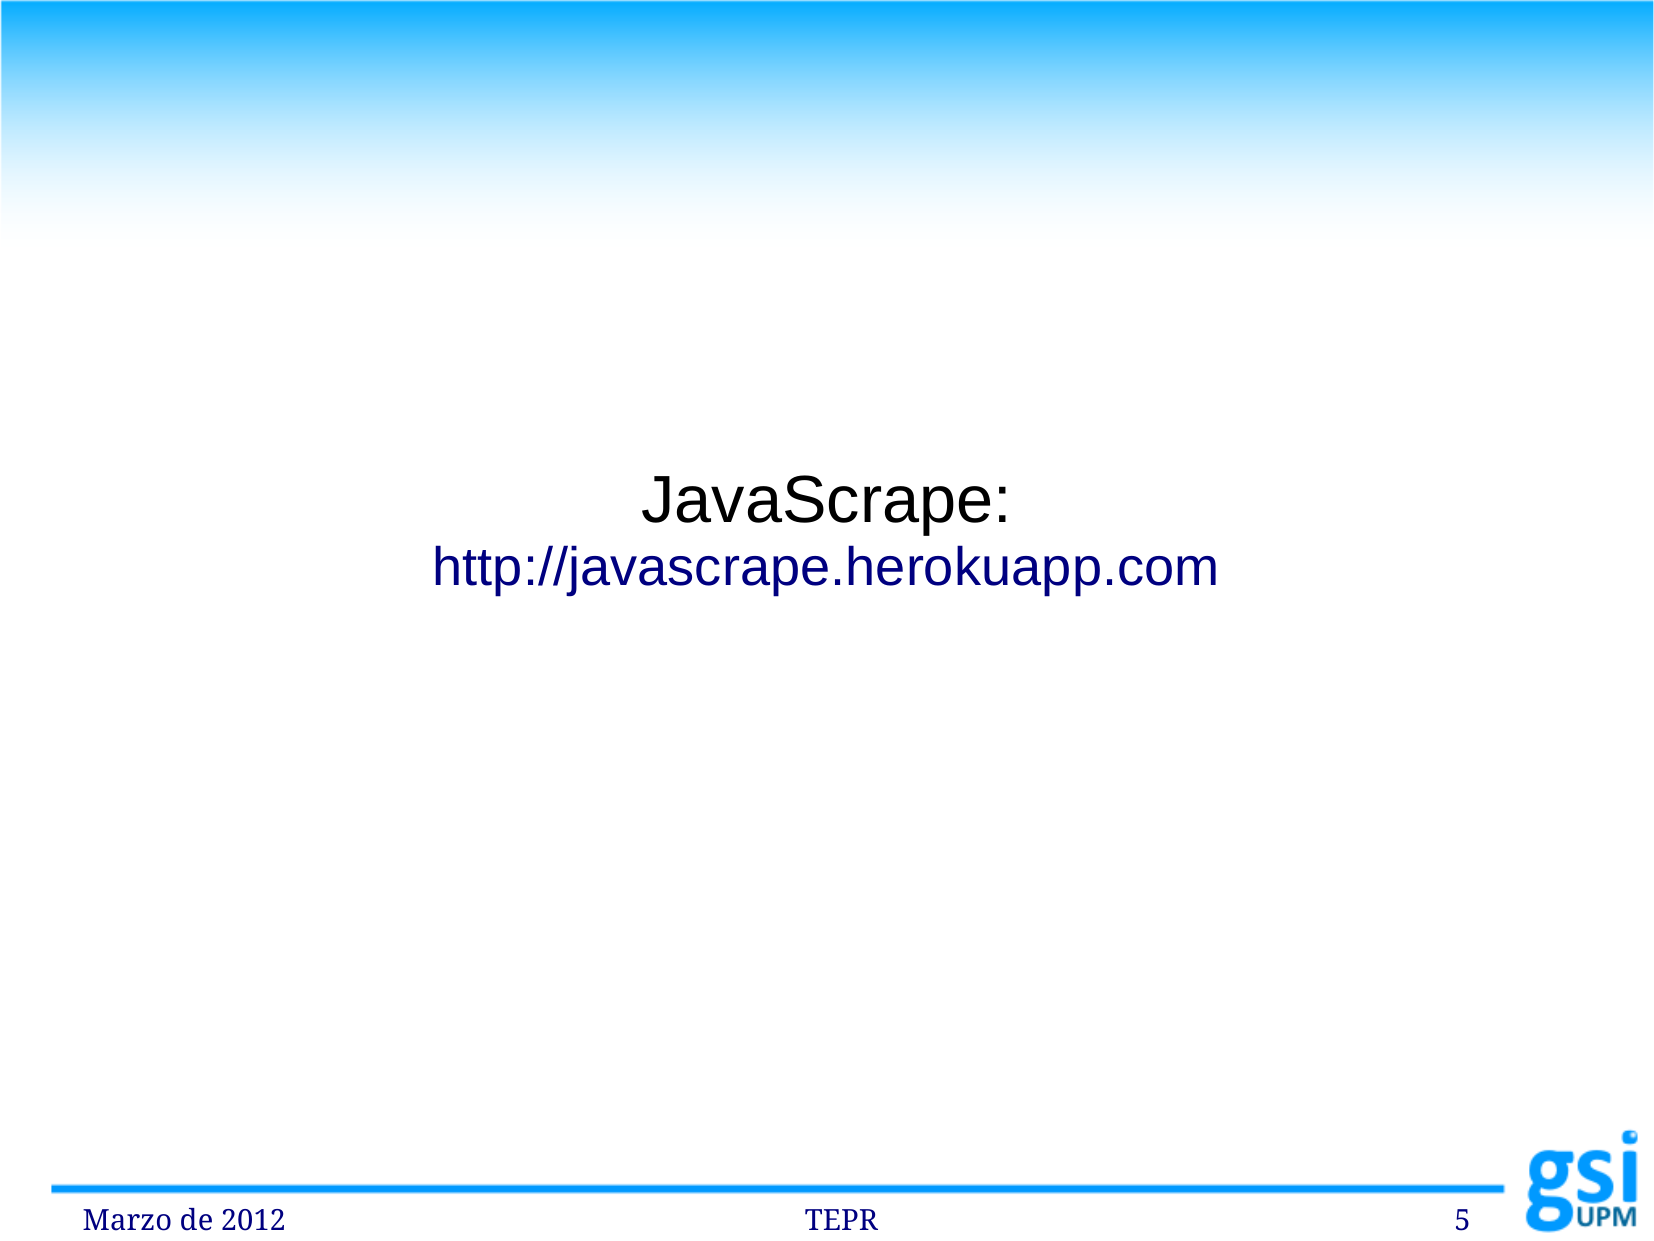

# JavaScrape:
http://javascrape.herokuapp.com
Marzo de 2012
TEPR
5